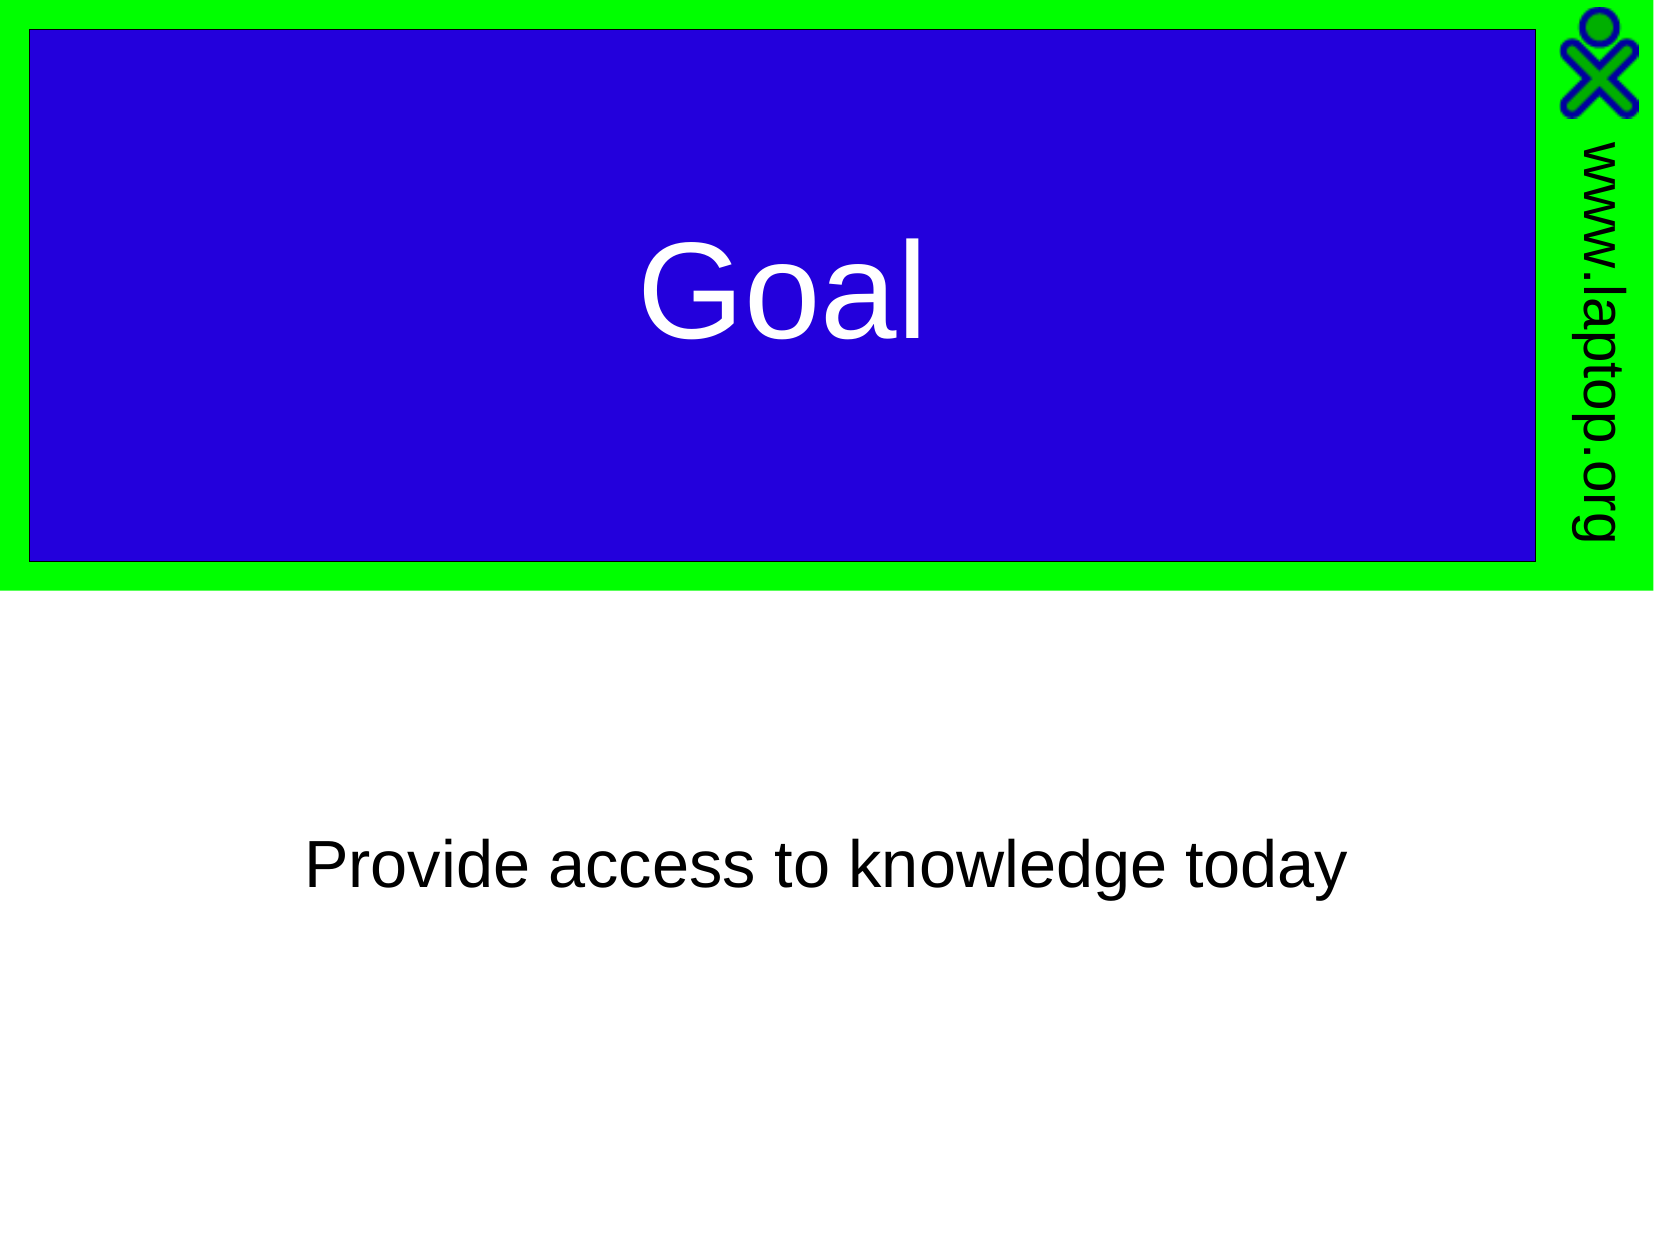

# Goal
Provide access to knowledge today